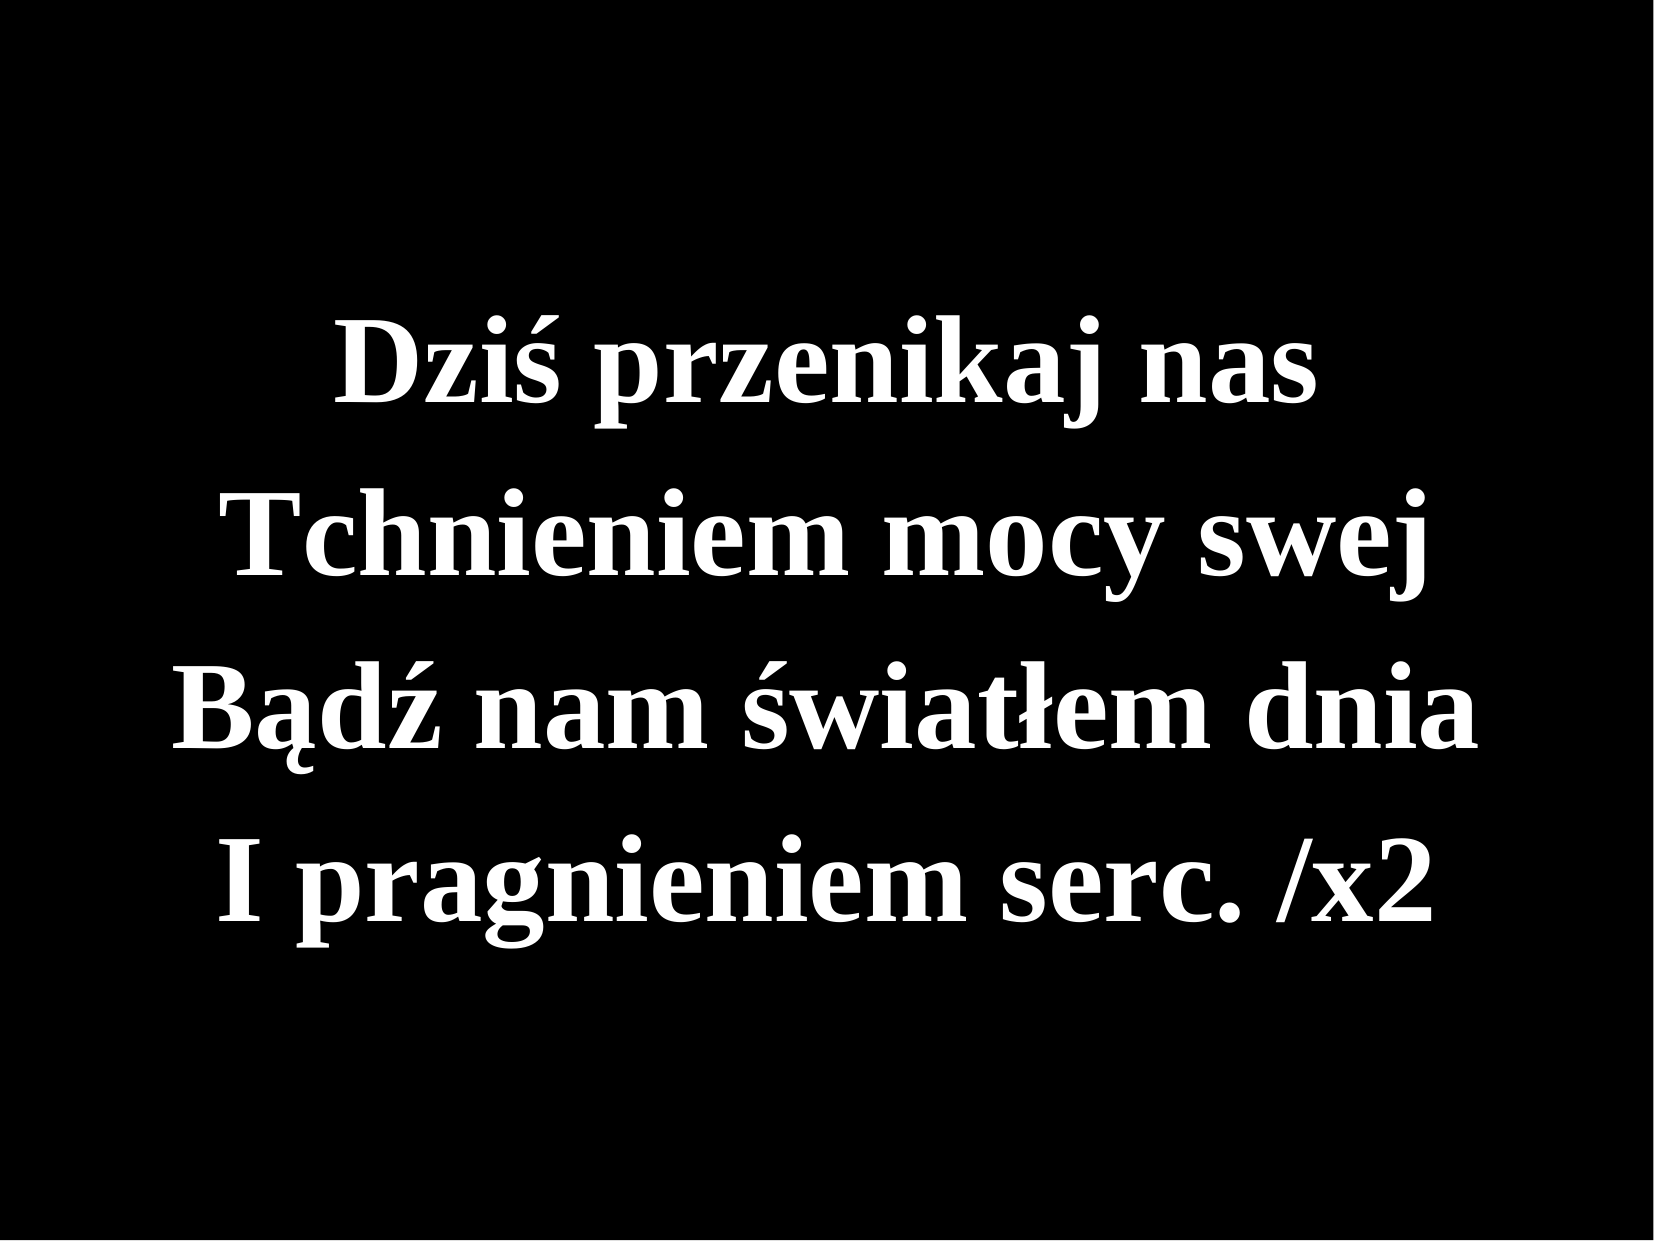

# Dziś przenikaj nas ppp Tchnieniem mocy swej ppp Bądź nam światłem dnia ppp I pragnieniem serc. /x2